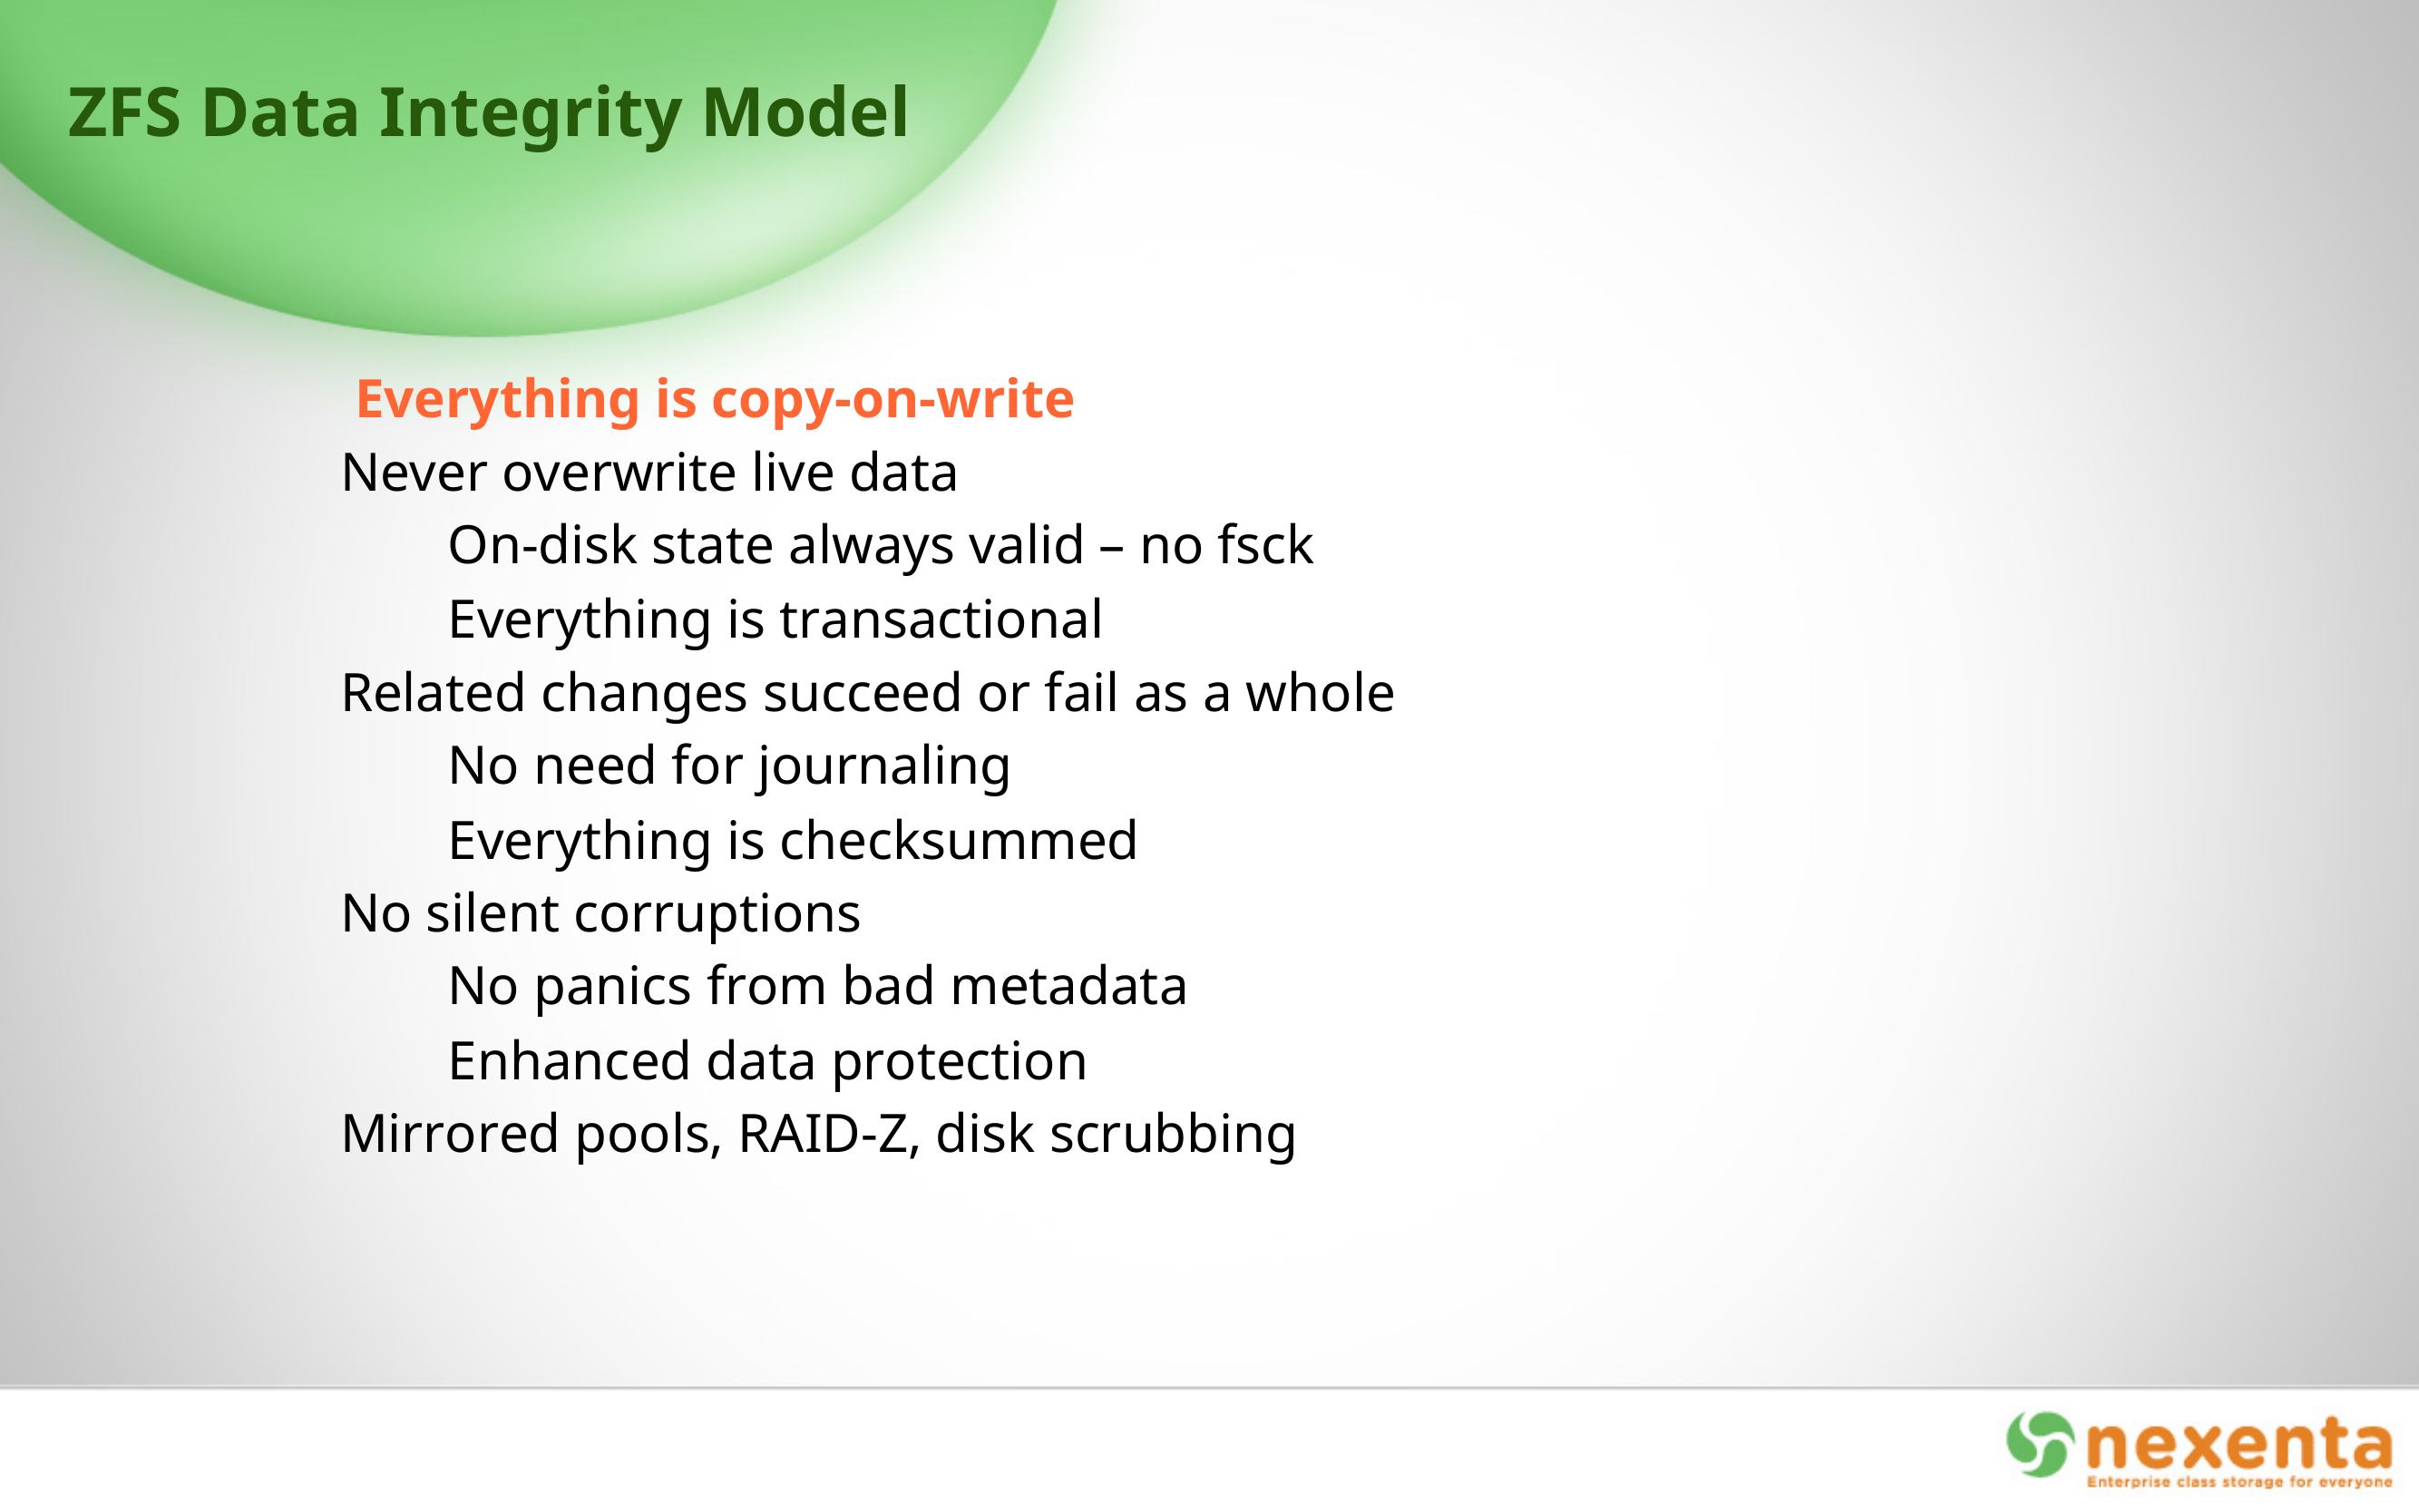

ZFS Data Integrity Model
 Everything is copy-on-write
Never overwrite live data
	On-disk state always valid – no fsck
	Everything is transactional
Related changes succeed or fail as a whole
	No need for journaling
	Everything is checksummed
No silent corruptions
	No panics from bad metadata
	Enhanced data protection
Mirrored pools, RAID-Z, disk scrubbing